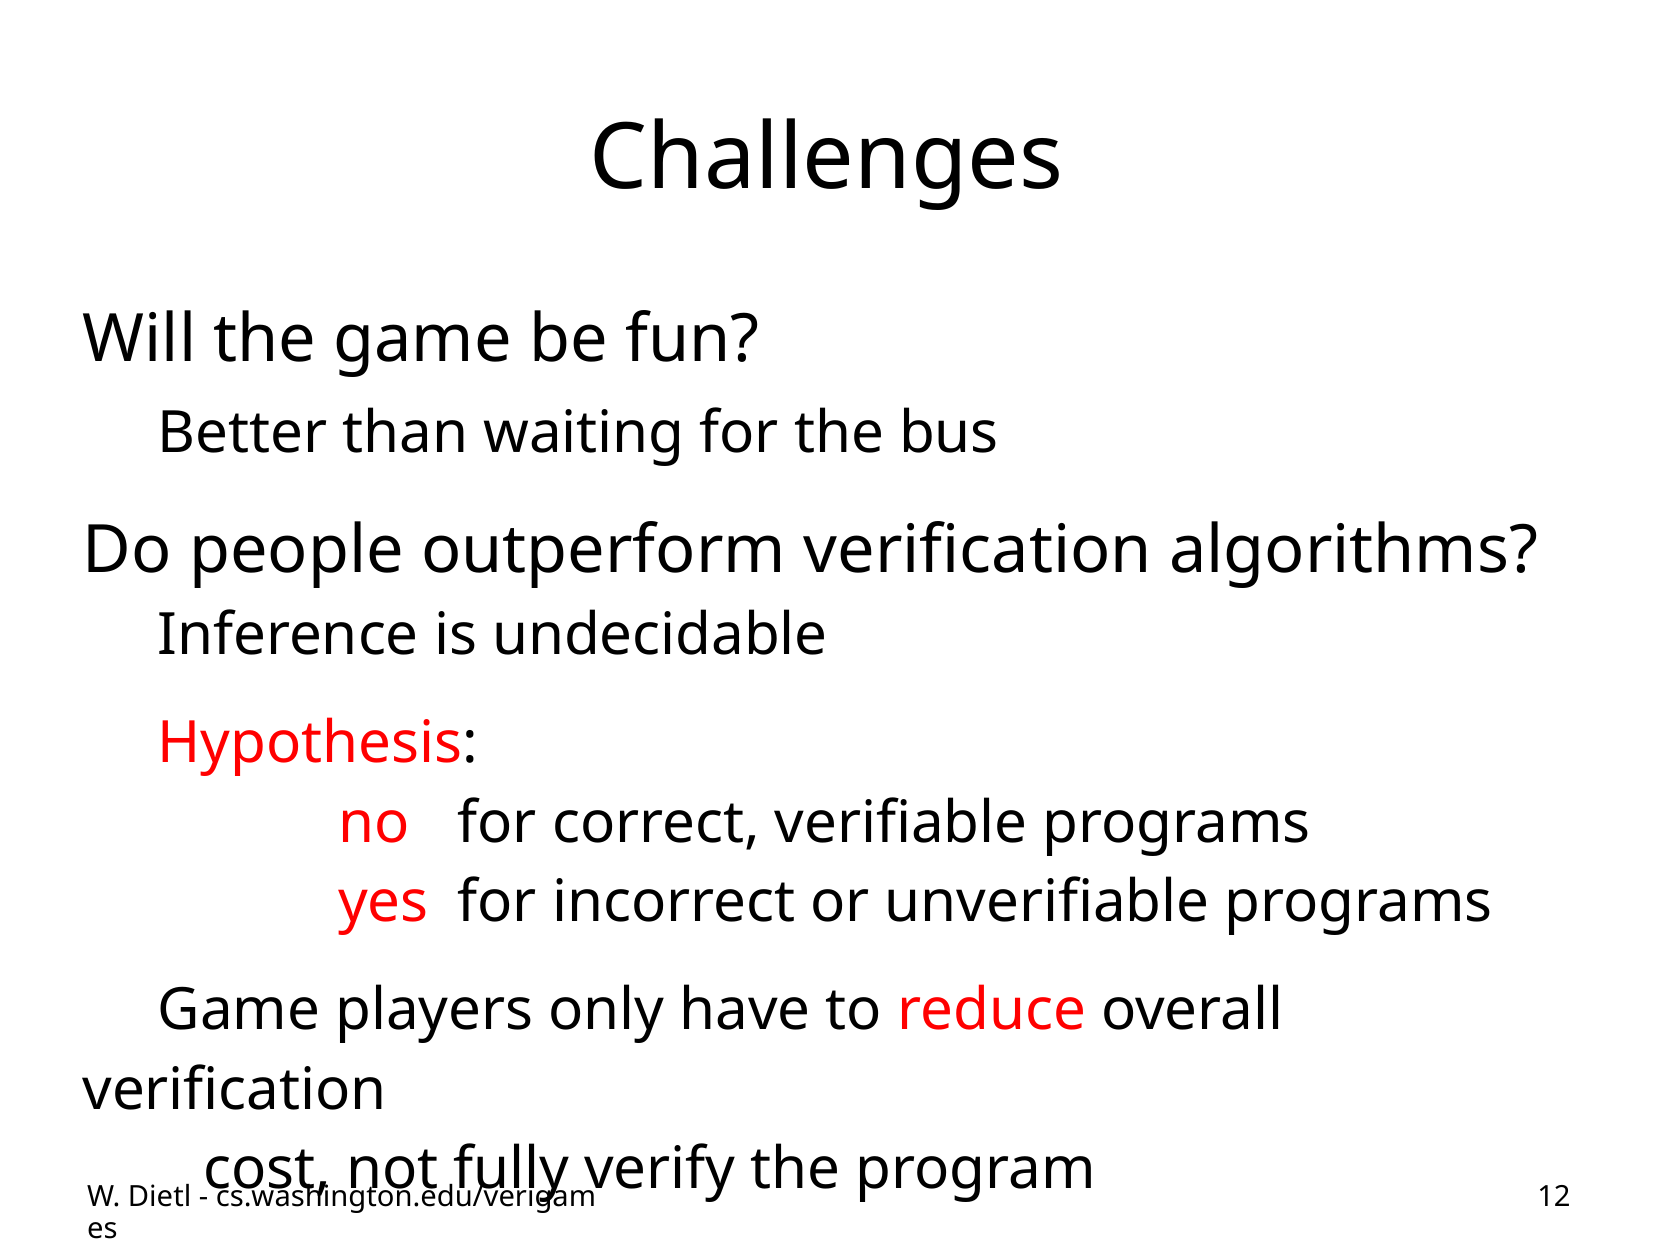

# Challenges
Will the game be fun?
	Better than waiting for the bus
Do people outperform verification algorithms?
	Inference is undecidable
 	Hypothesis:
			 no 	for correct, verifiable programs
			 yes 	for incorrect or unverifiable programs
 	Game players only have to reduce overall verification
	 cost, not fully verify the program
W. Dietl - cs.washington.edu/verigames
12